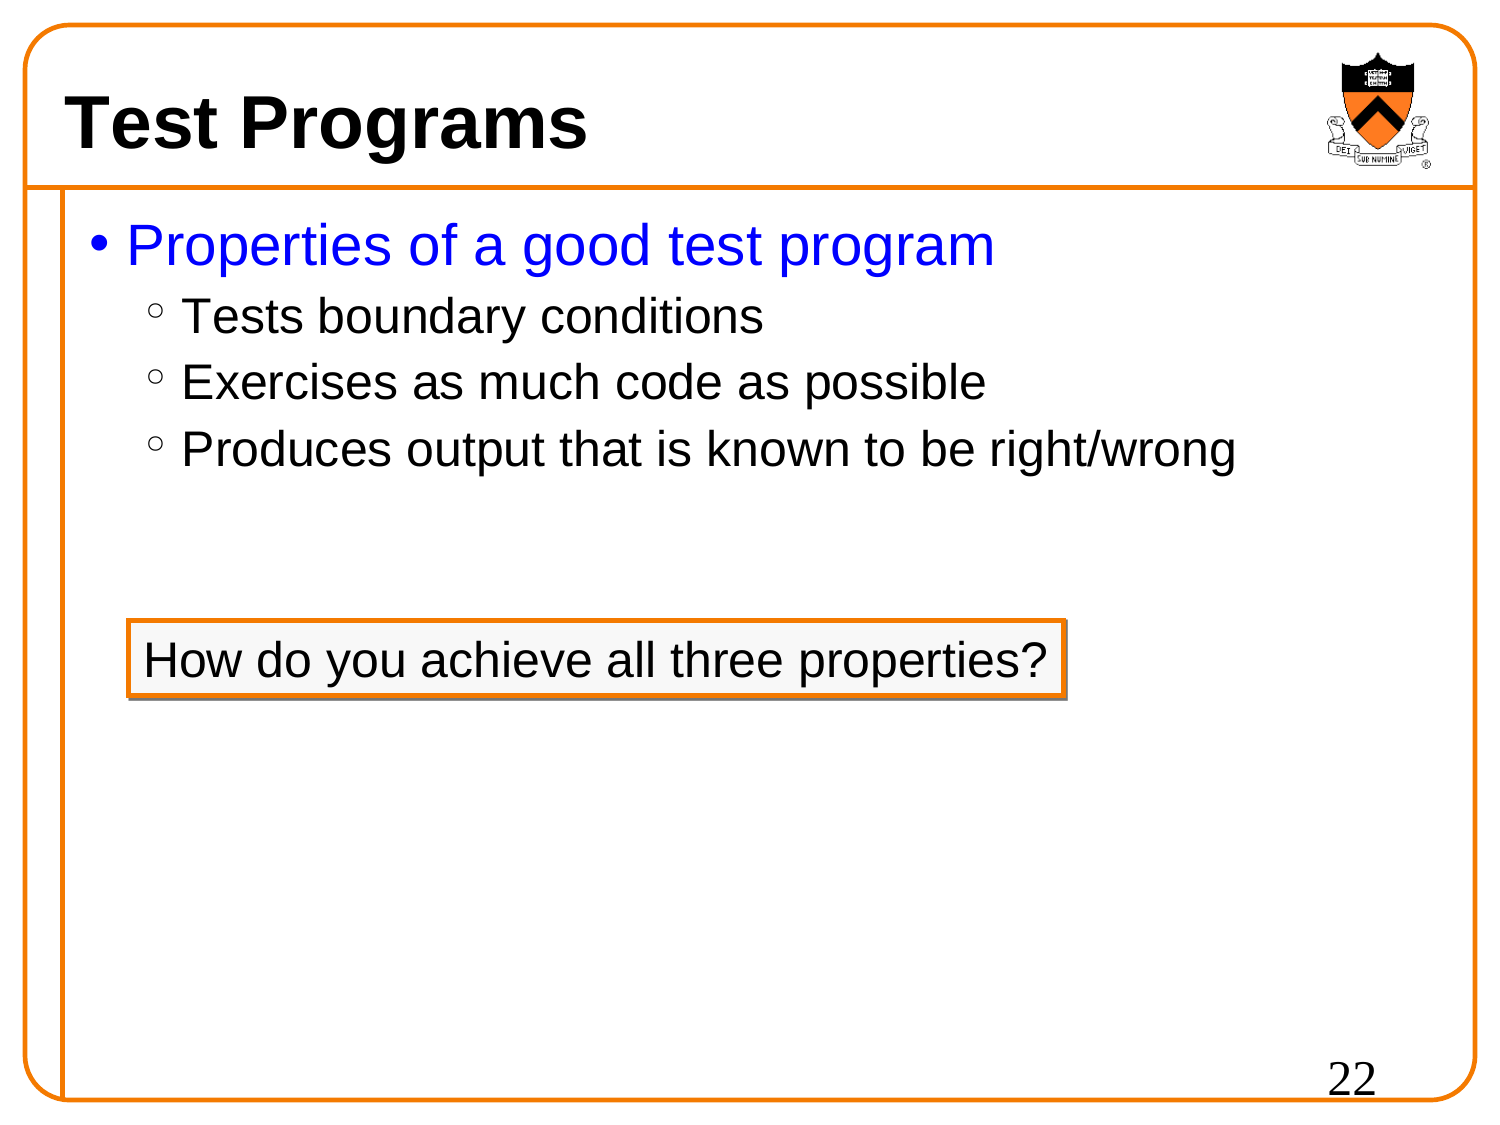

# Test Programs
Properties of a good test program
Tests boundary conditions
Exercises as much code as possible
Produces output that is known to be right/wrong
How do you achieve all three properties?
22